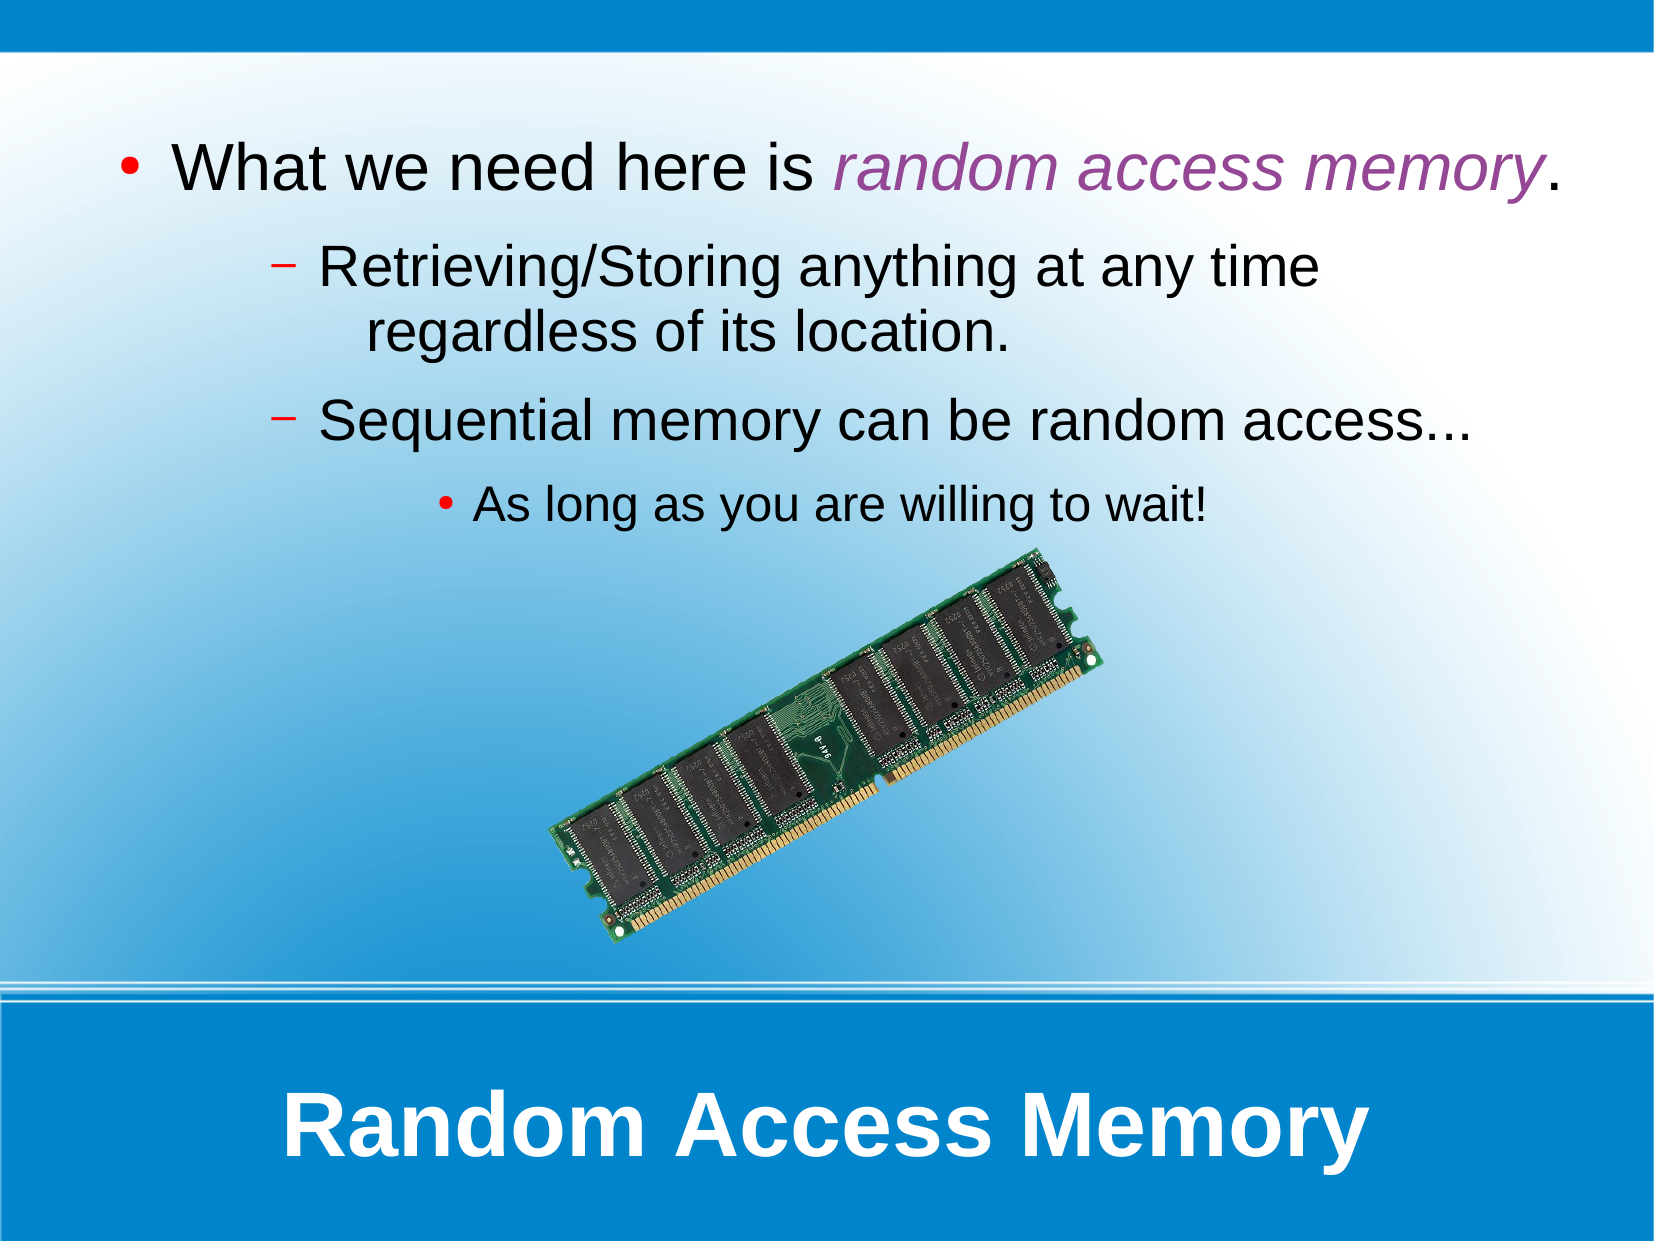

What we need here is random access memory.
Retrieving/Storing anything at any time regardless of its location.
Sequential memory can be random access...
As long as you are willing to wait!
# Random Access Memory